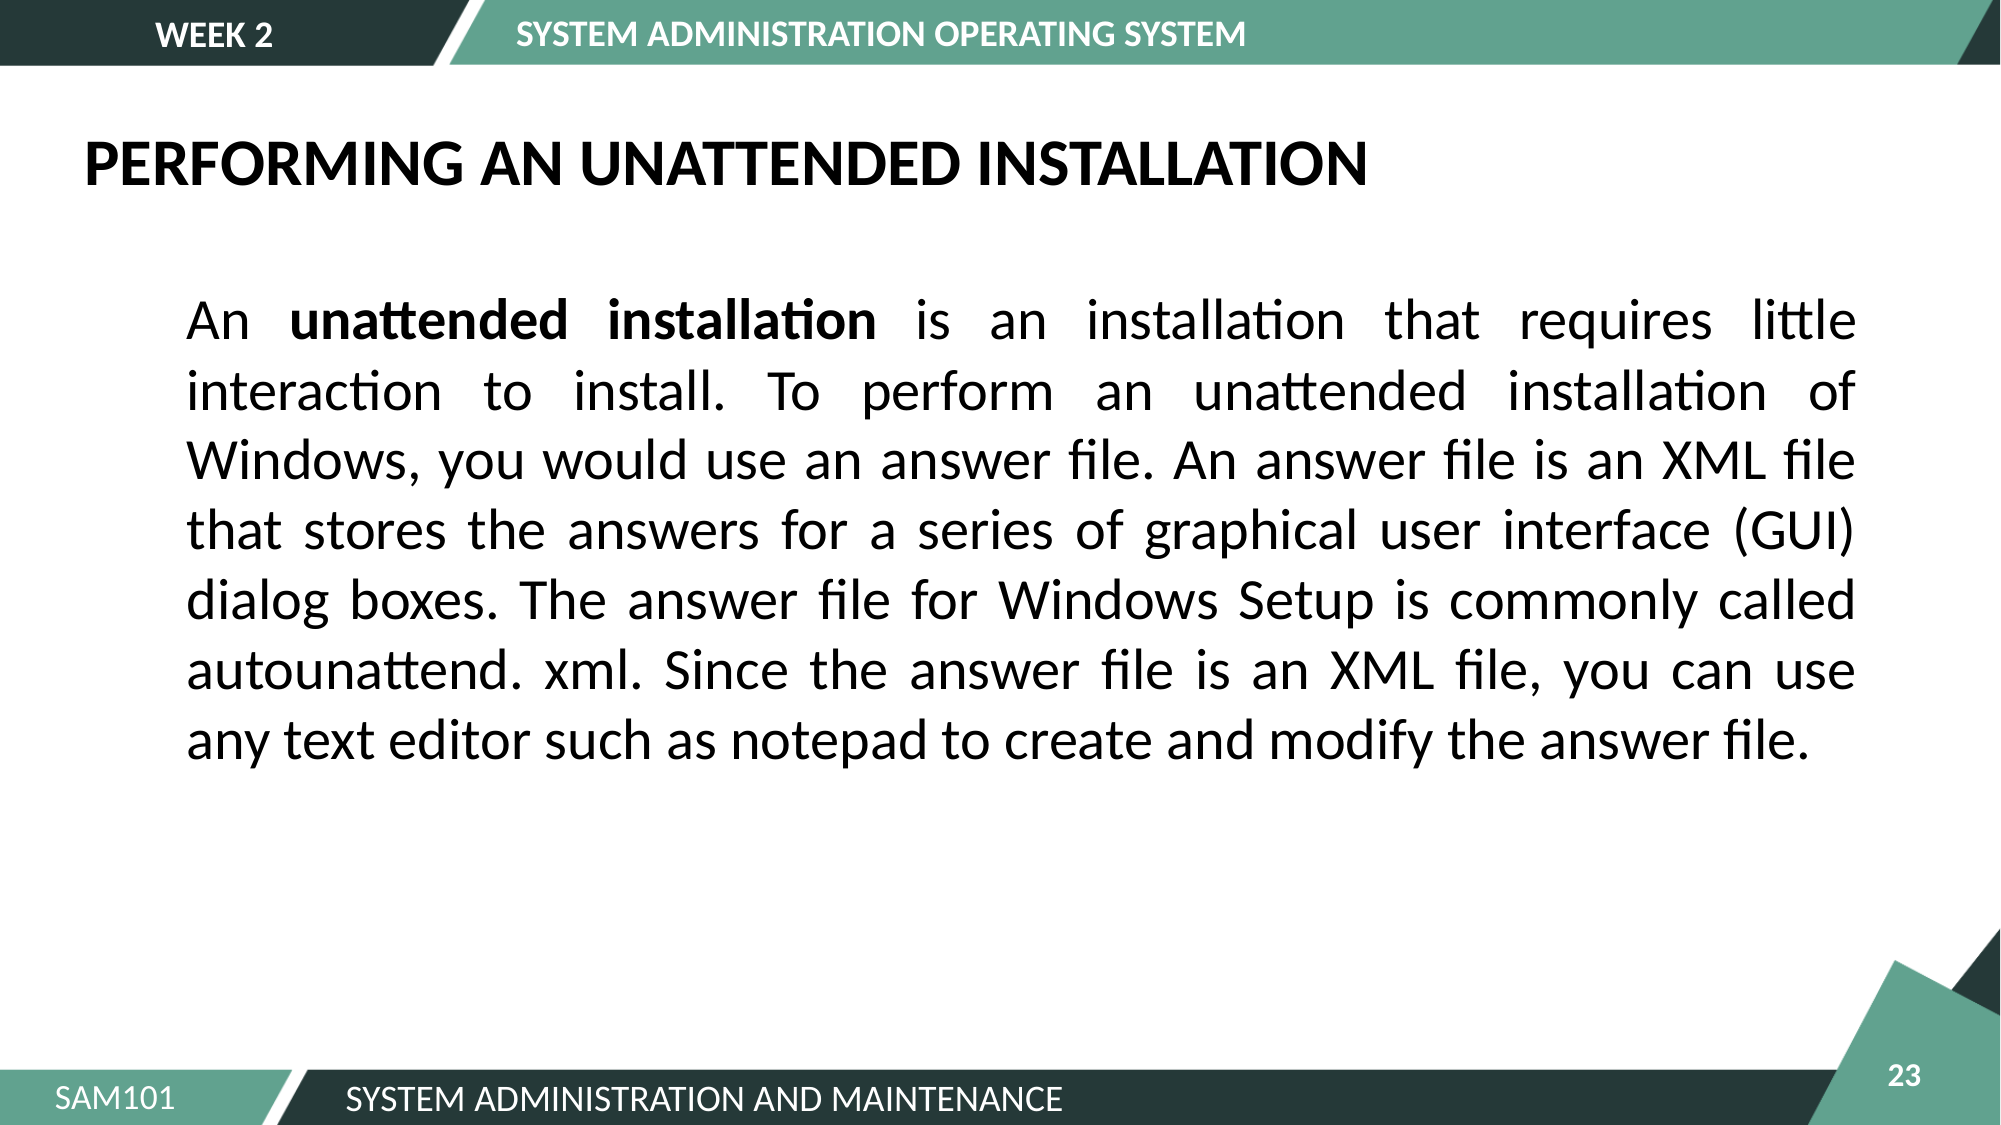

SYSTEM ADMINISTRATION OPERATING SYSTEM
WEEK 2
PERFORMING AN UNATTENDED INSTALLATION
An unattended installation is an installation that requires little interaction to install. To perform an unattended installation of Windows, you would use an answer file. An answer file is an XML file that stores the answers for a series of graphical user interface (GUI) dialog boxes. The answer file for Windows Setup is commonly called autounattend. xml. Since the answer file is an XML file, you can use any text editor such as notepad to create and modify the answer file.
SAM101
SYSTEM ADMINISTRATION AND MAINTENANCE